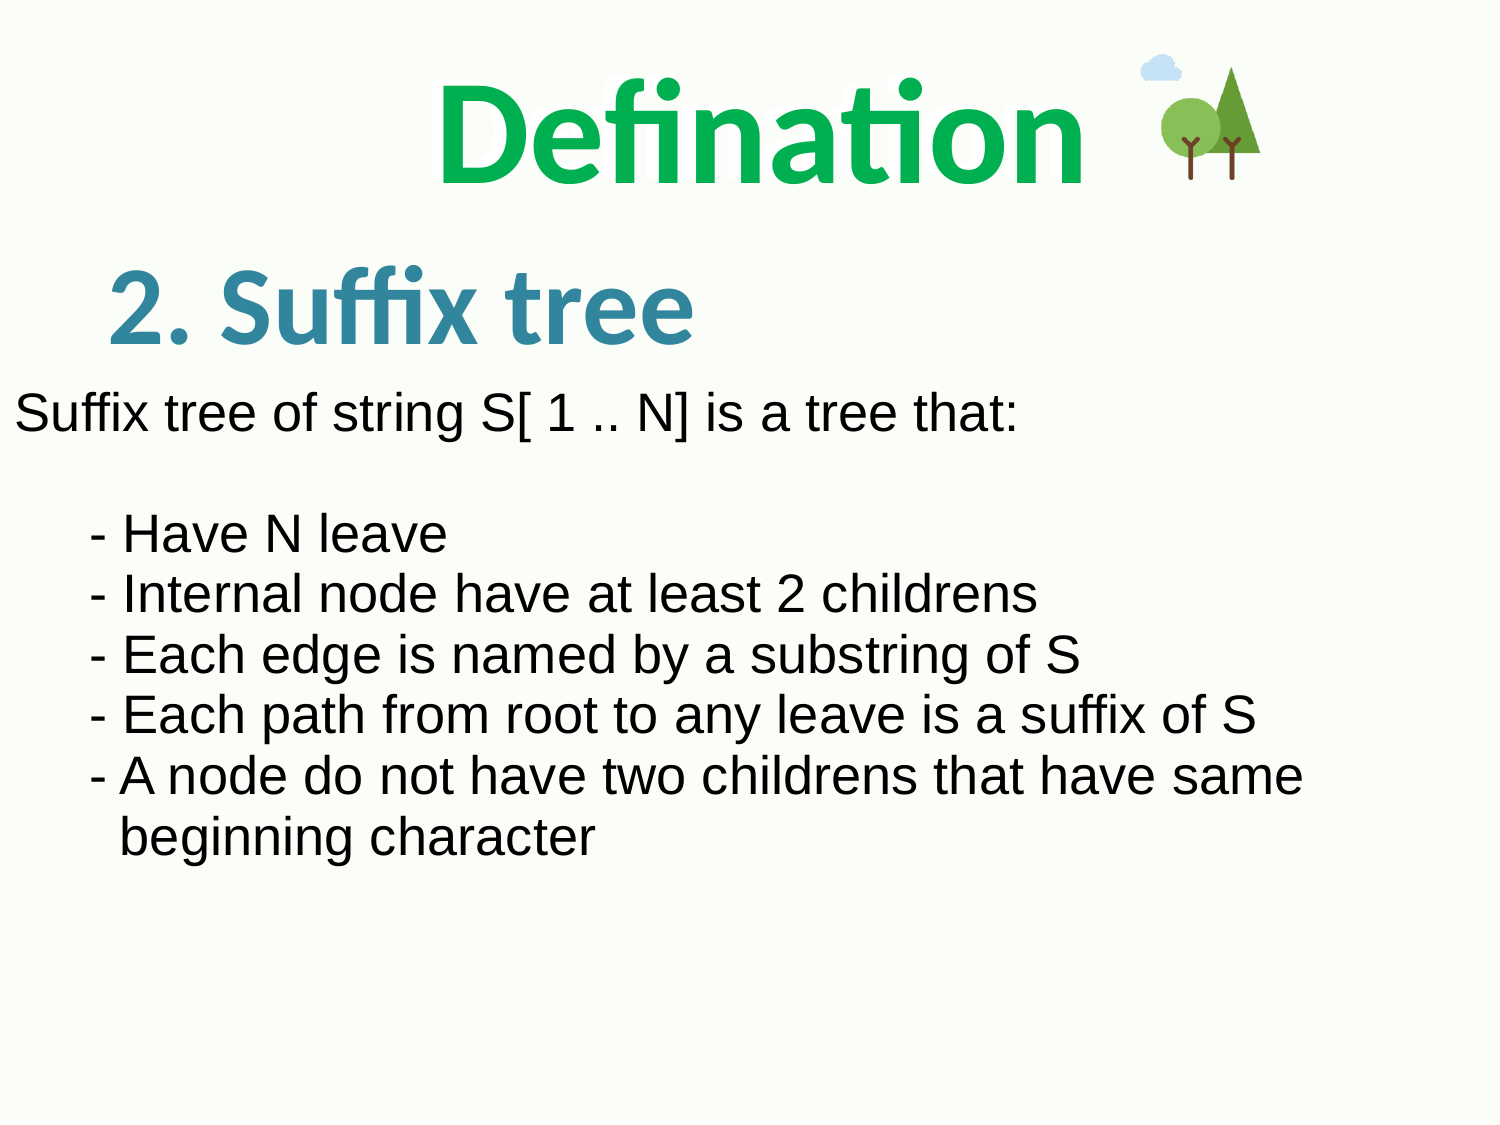

# Defination
Defination
2. Suffix tree
Suffix tree of string S[ 1 .. N] is a tree that:
	- Have N leave
	- Internal node have at least 2 childrens
	- Each edge is named by a substring of S
	- Each path from root to any leave is a suffix of S
	- A node do not have two childrens that have same beginning character